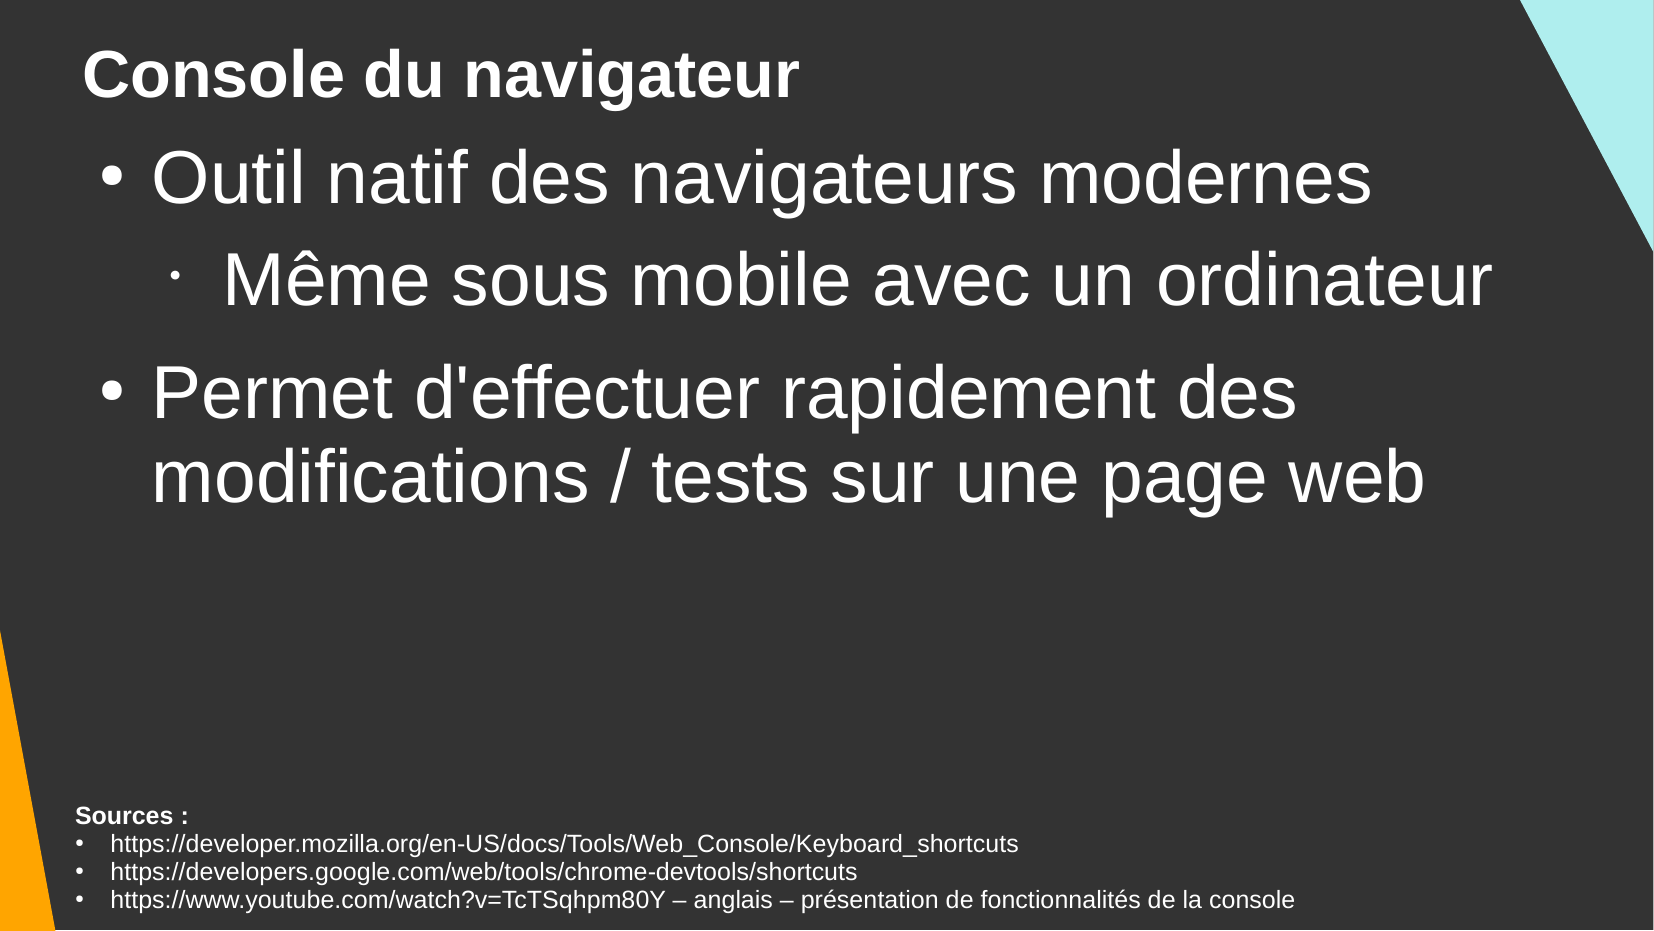

# Console du navigateur
Outil natif des navigateurs modernes
Même sous mobile avec un ordinateur
Permet d'effectuer rapidement des modifications / tests sur une page web
Sources :
https://developer.mozilla.org/en-US/docs/Tools/Web_Console/Keyboard_shortcuts
https://developers.google.com/web/tools/chrome-devtools/shortcuts
https://www.youtube.com/watch?v=TcTSqhpm80Y – anglais – présentation de fonctionnalités de la console